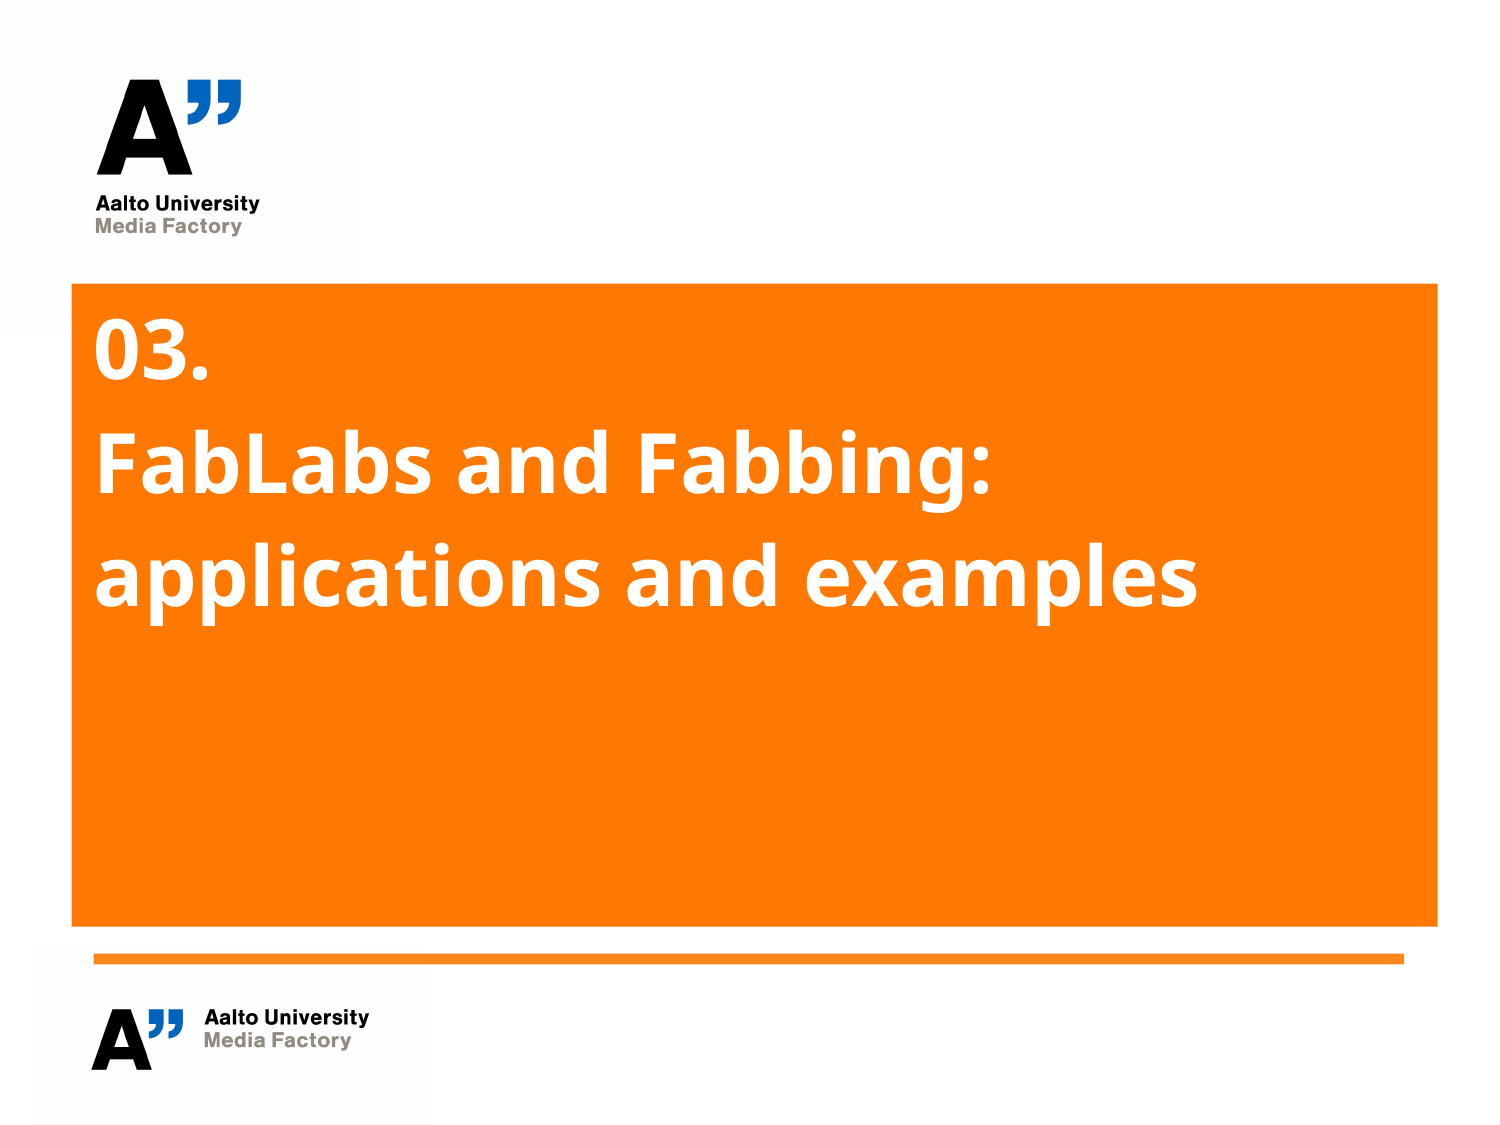

#
03.
FabLabs and Fabbing:
applications and examples